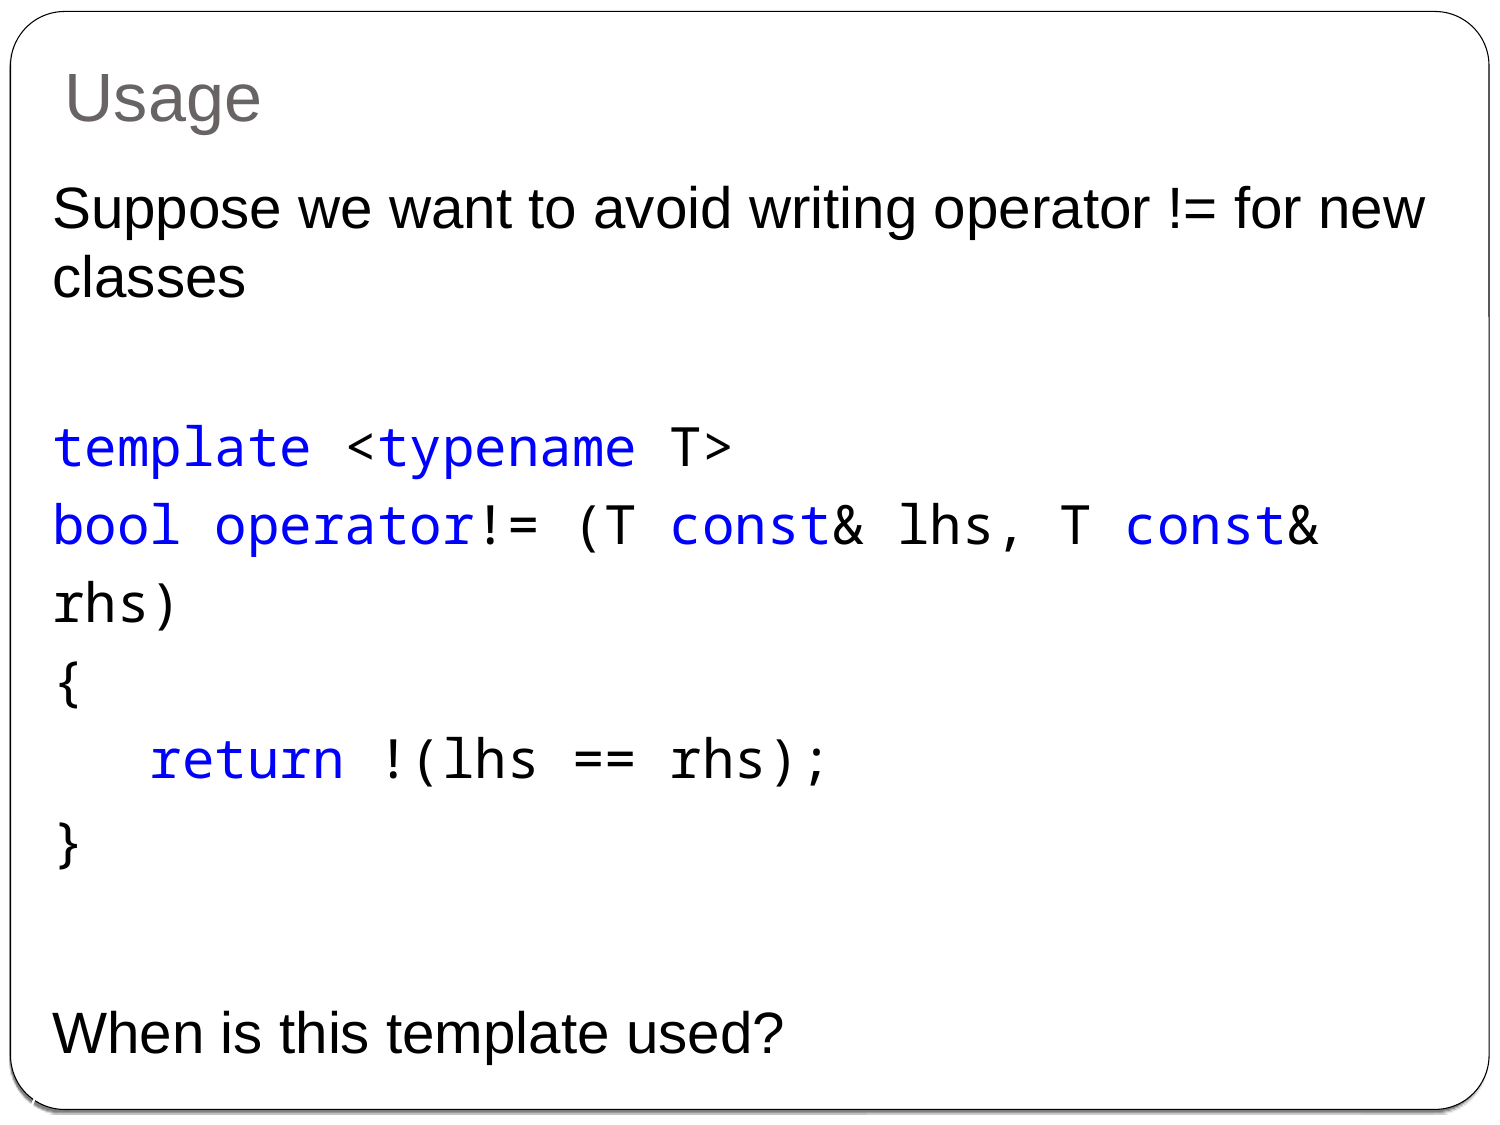

# Usage
Suppose we want to avoid writing operator != for new classes
template <typename T>
bool operator!= (T const& lhs, T const& rhs)
{
   return !(lhs == rhs);
}
When is this template used?